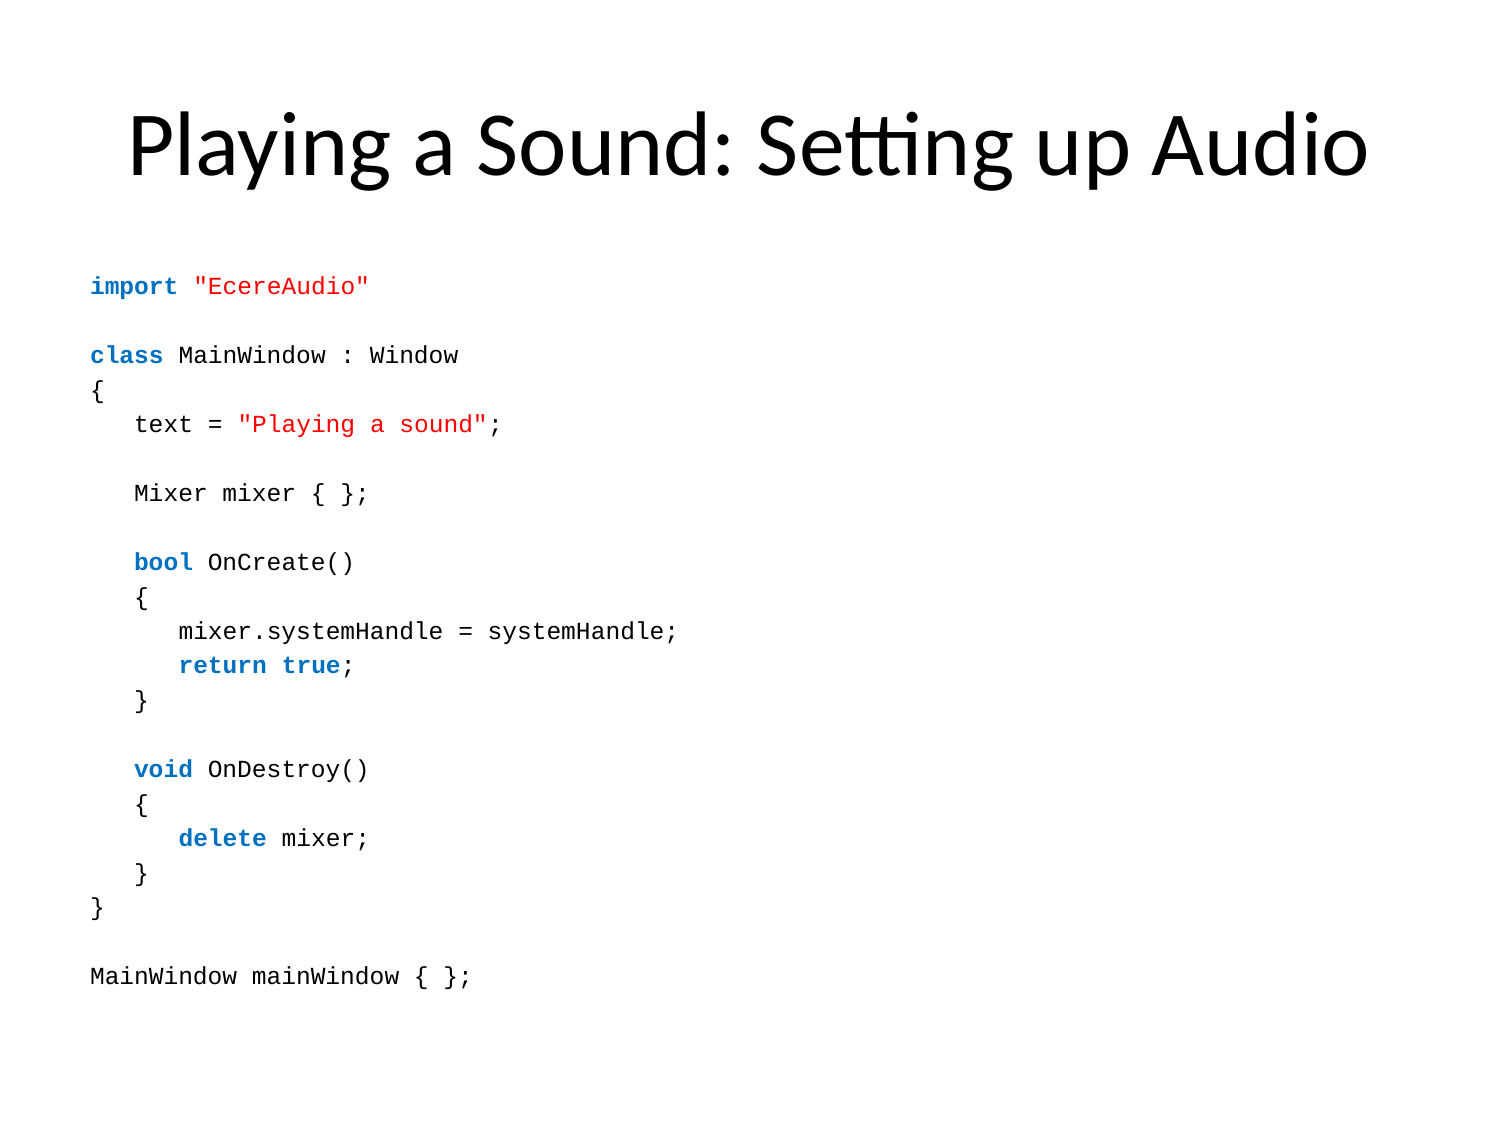

# Playing a Sound: Setting up Audio
import "EcereAudio"
class MainWindow : Window
{
 text = "Playing a sound";
 Mixer mixer { };
 bool OnCreate()
 {
 mixer.systemHandle = systemHandle;
 return true;
 }
 void OnDestroy()
 {
 delete mixer;
 }
}
MainWindow mainWindow { };